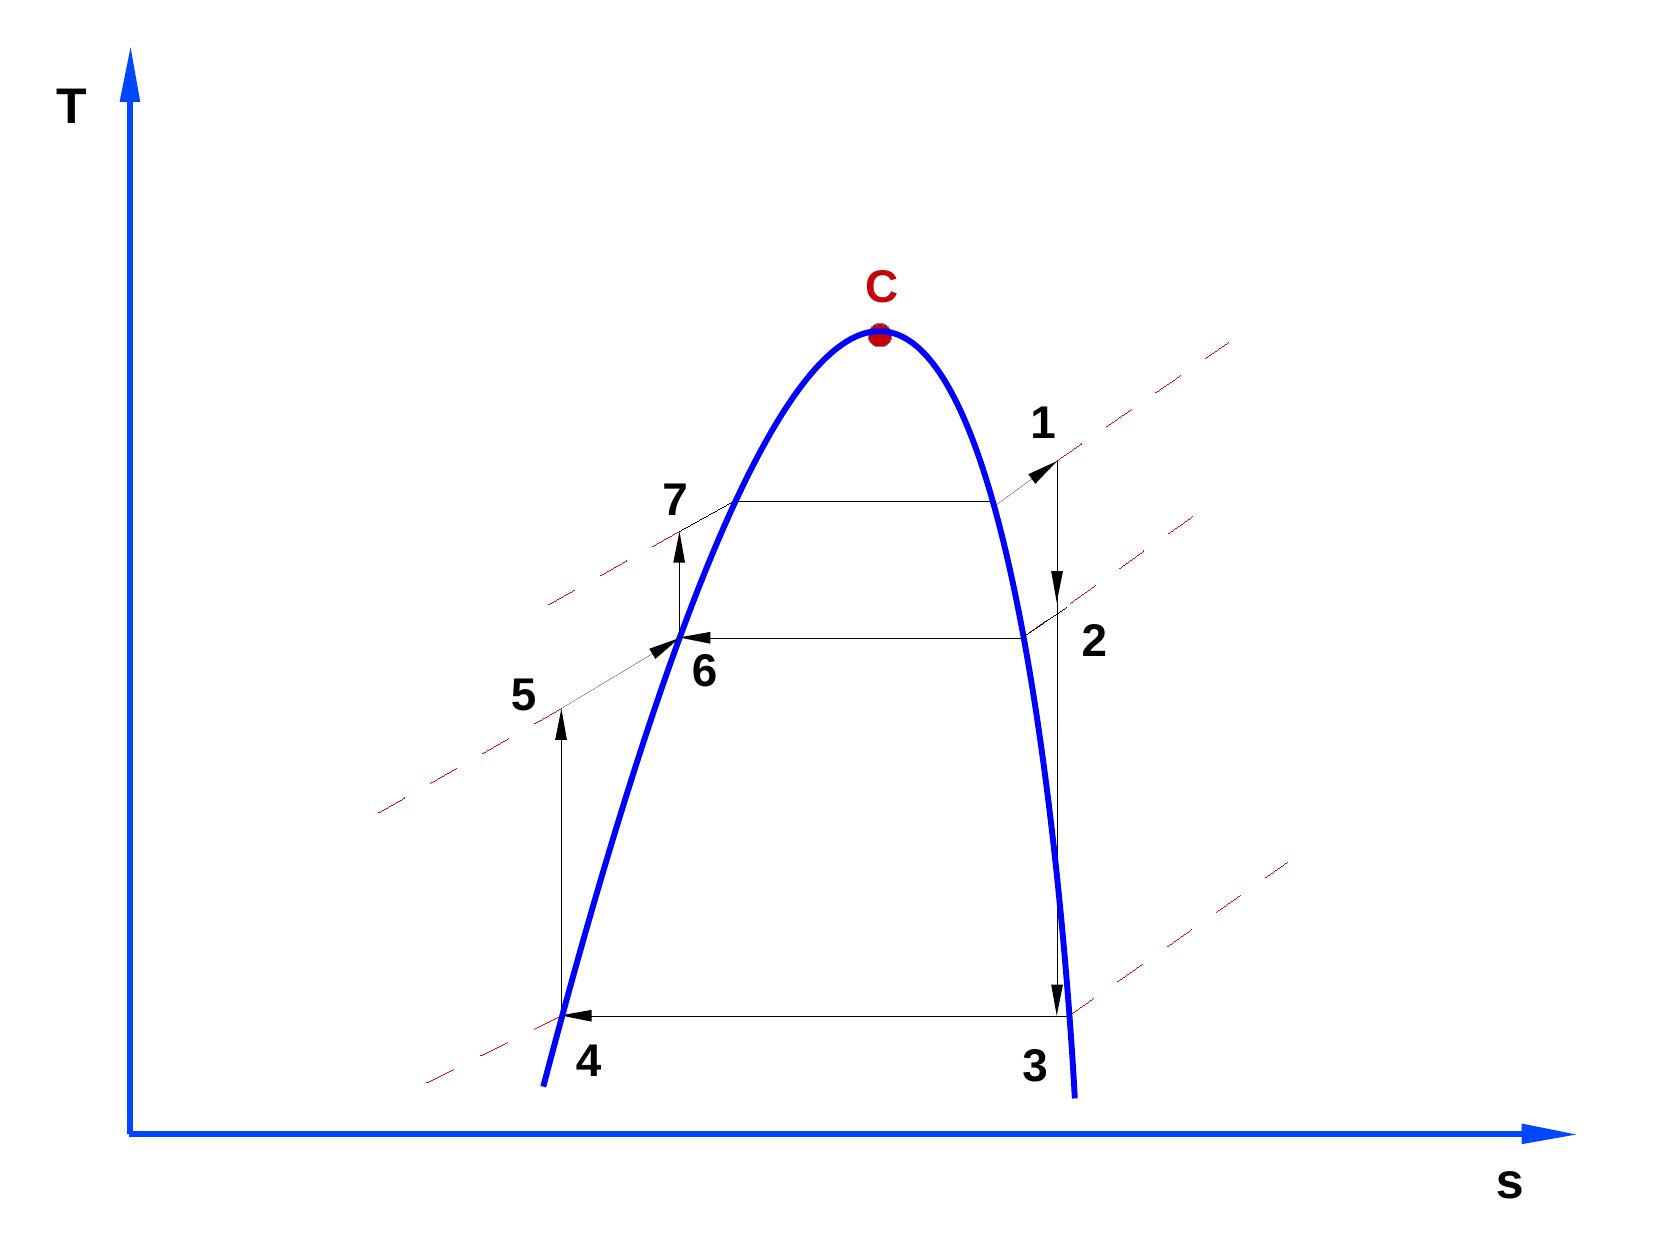

T
C
1
7
2
6
5
4
3
s